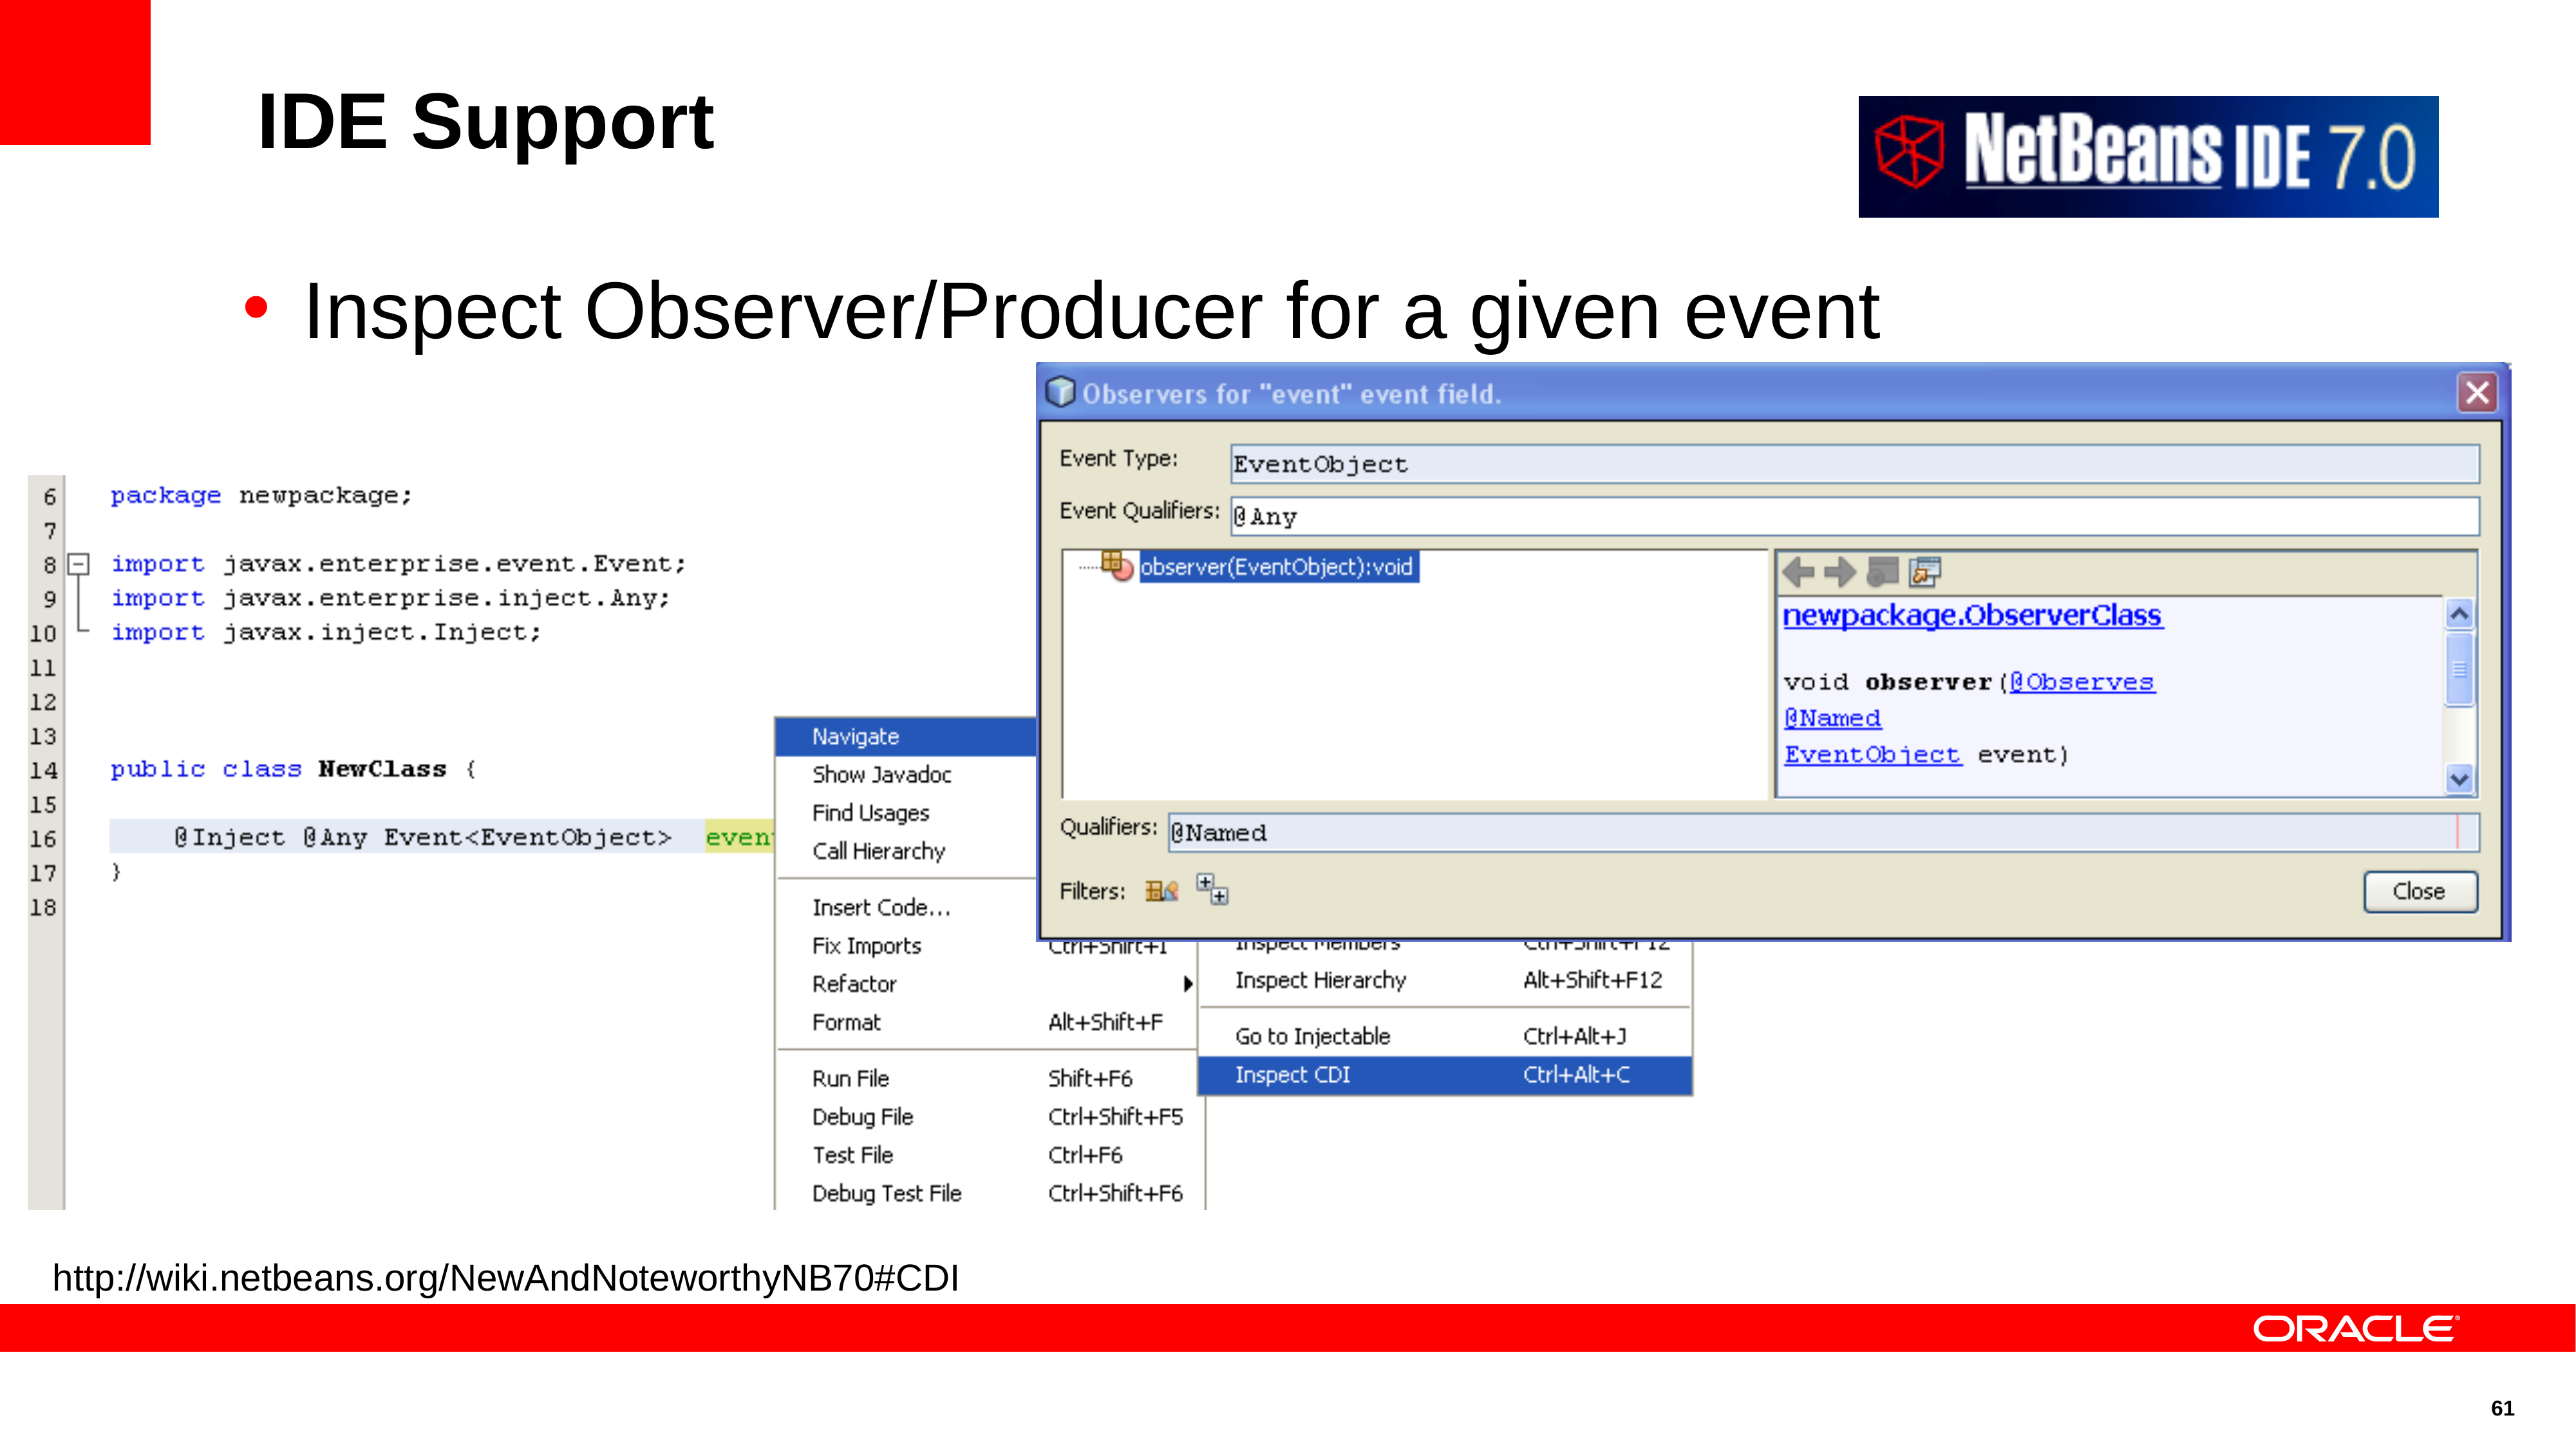

# IDE Support
Inspect Observer/Producer for a given event
http://wiki.netbeans.org/NewAndNoteworthyNB70#CDI